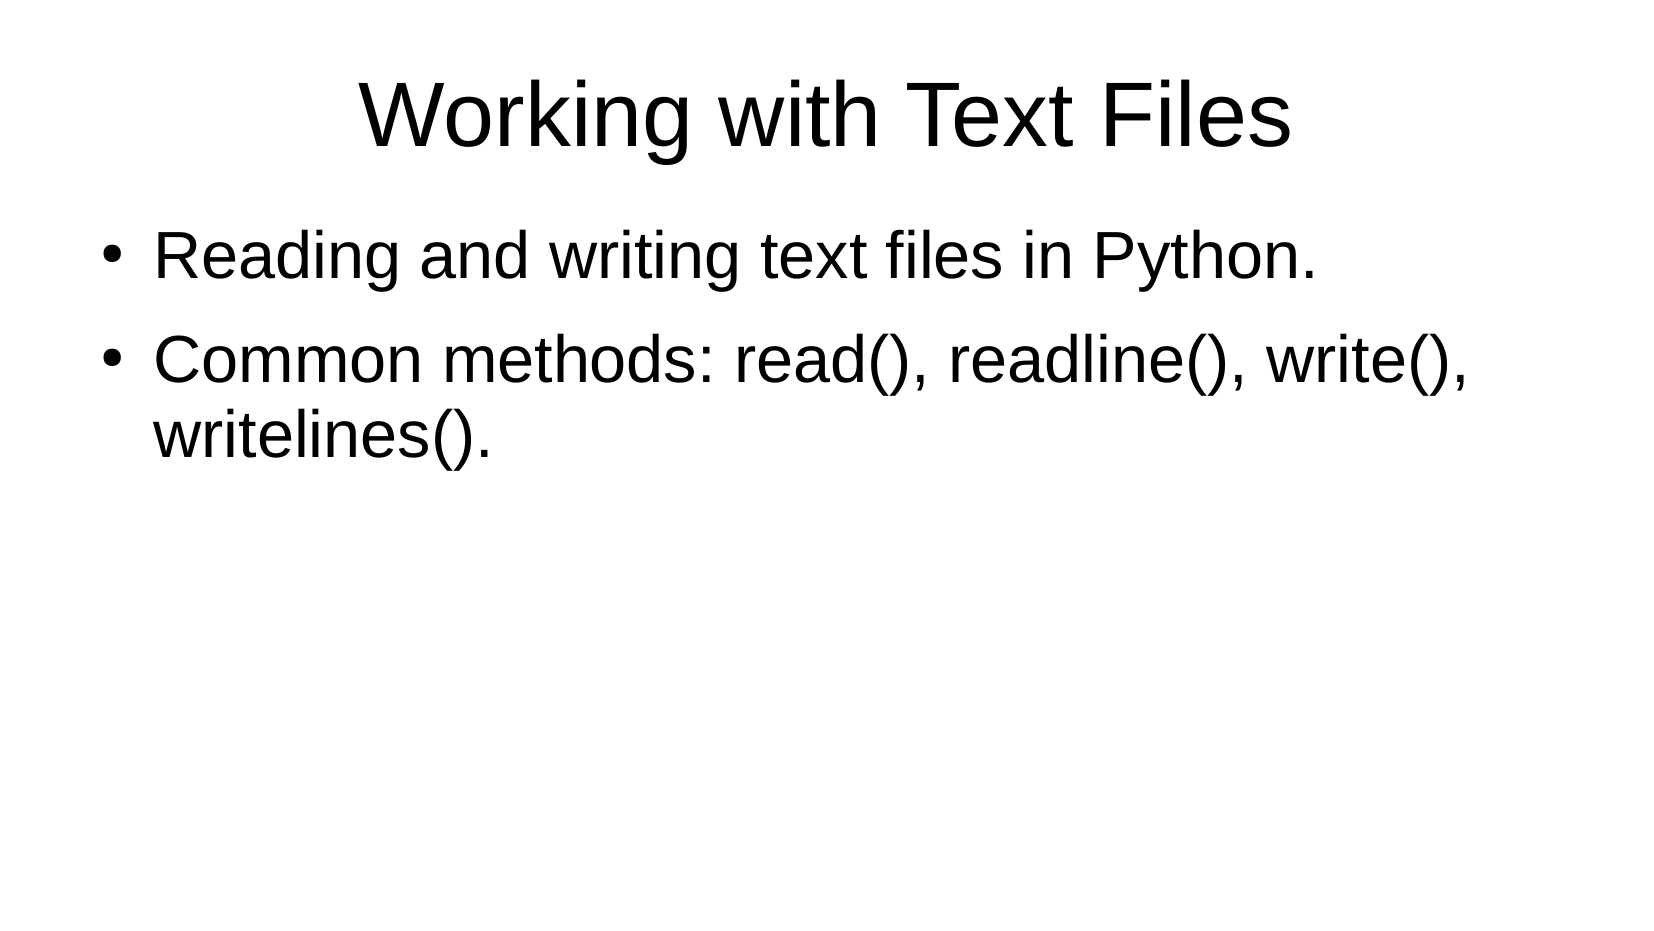

# Working with Text Files
Reading and writing text files in Python.
Common methods: read(), readline(), write(), writelines().